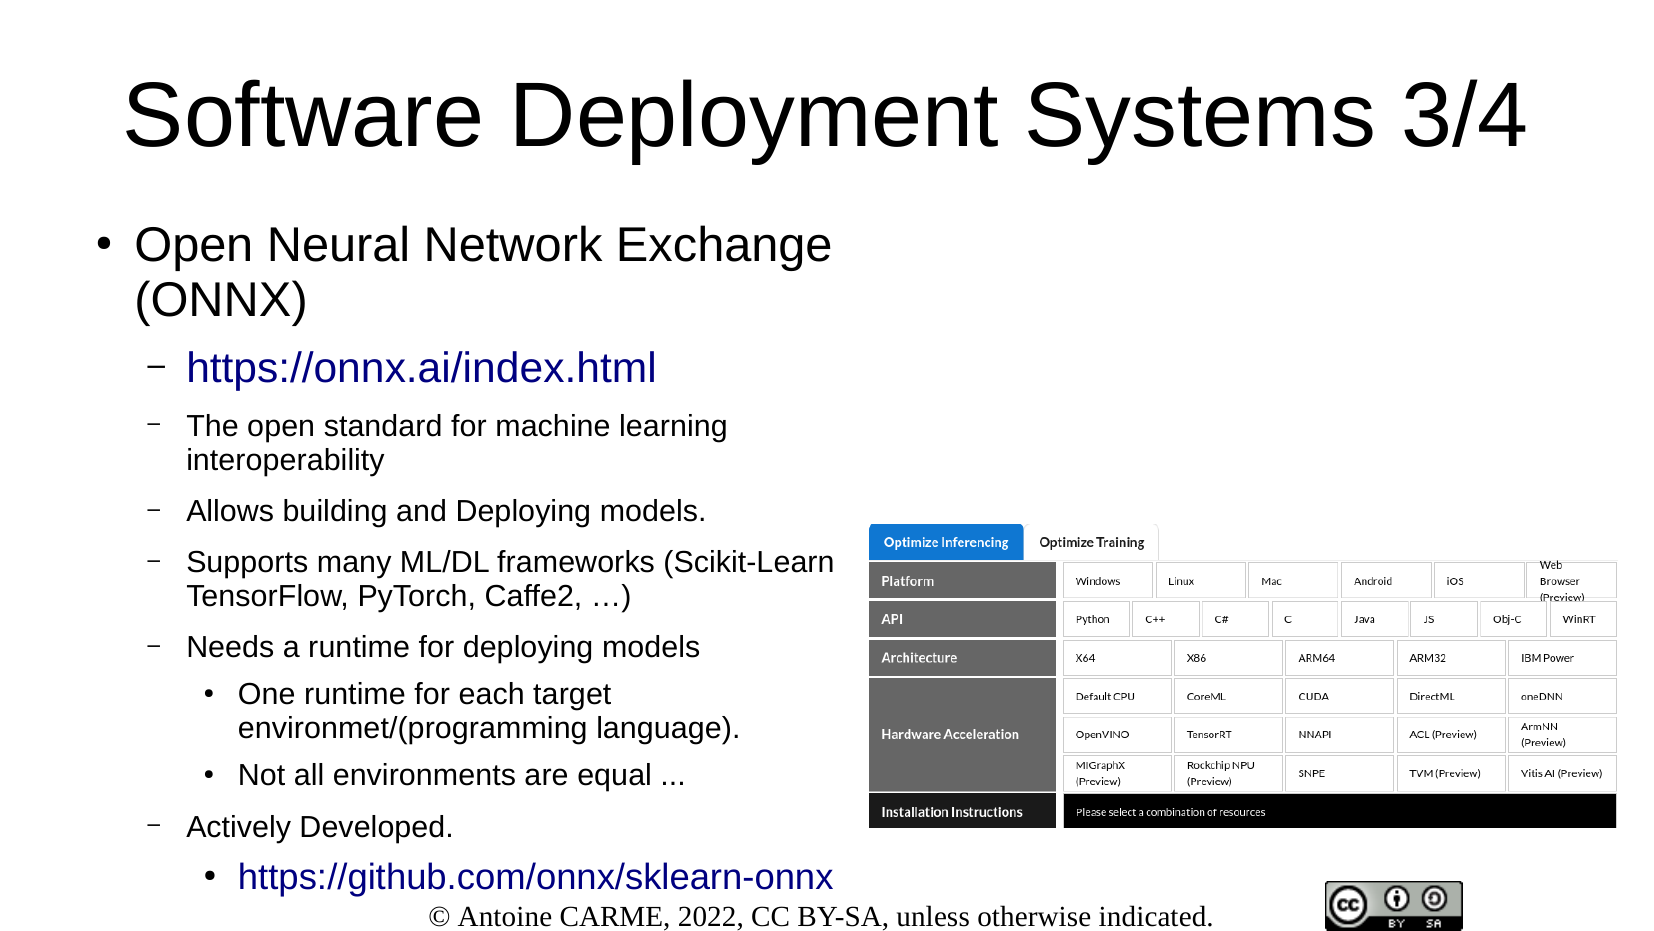

# Software Deployment Systems 3/4
Open Neural Network Exchange (ONNX)
https://onnx.ai/index.html
The open standard for machine learning interoperability
Allows building and Deploying models.
Supports many ML/DL frameworks (Scikit-Learn TensorFlow, PyTorch, Caffe2, …)
Needs a runtime for deploying models
One runtime for each target environmet/(programming language).
Not all environments are equal ...
Actively Developed.
https://github.com/onnx/sklearn-onnx